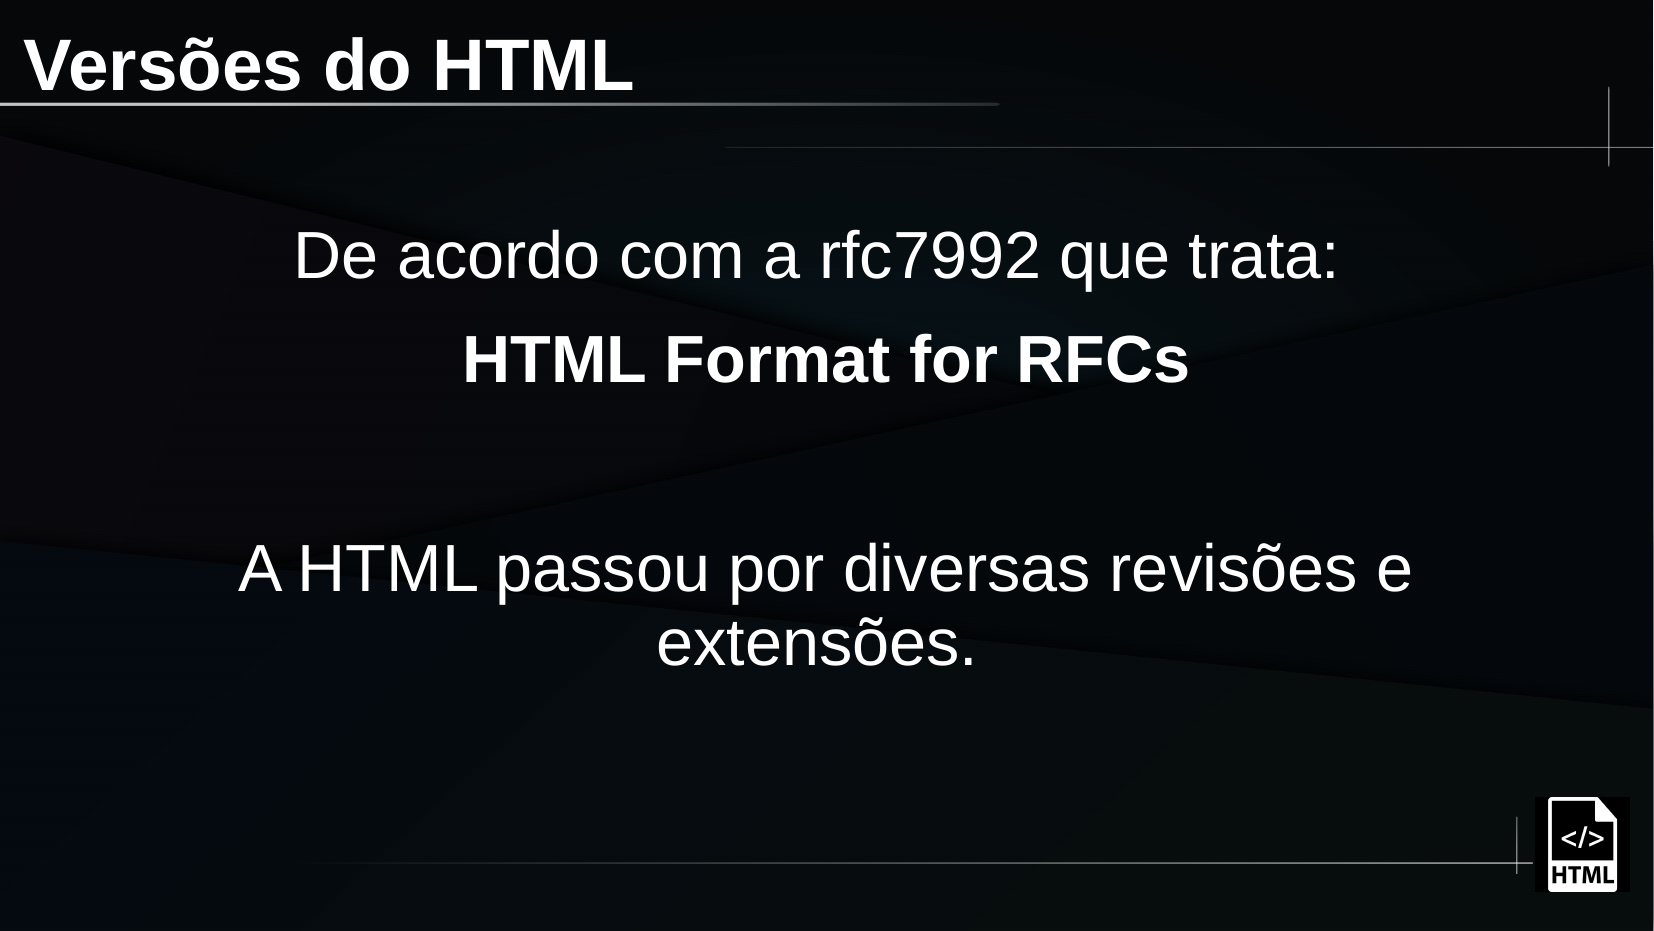

# Versões do HTML
De acordo com a rfc7992 que trata:
HTML Format for RFCs
A HTML passou por diversas revisões e extensões.